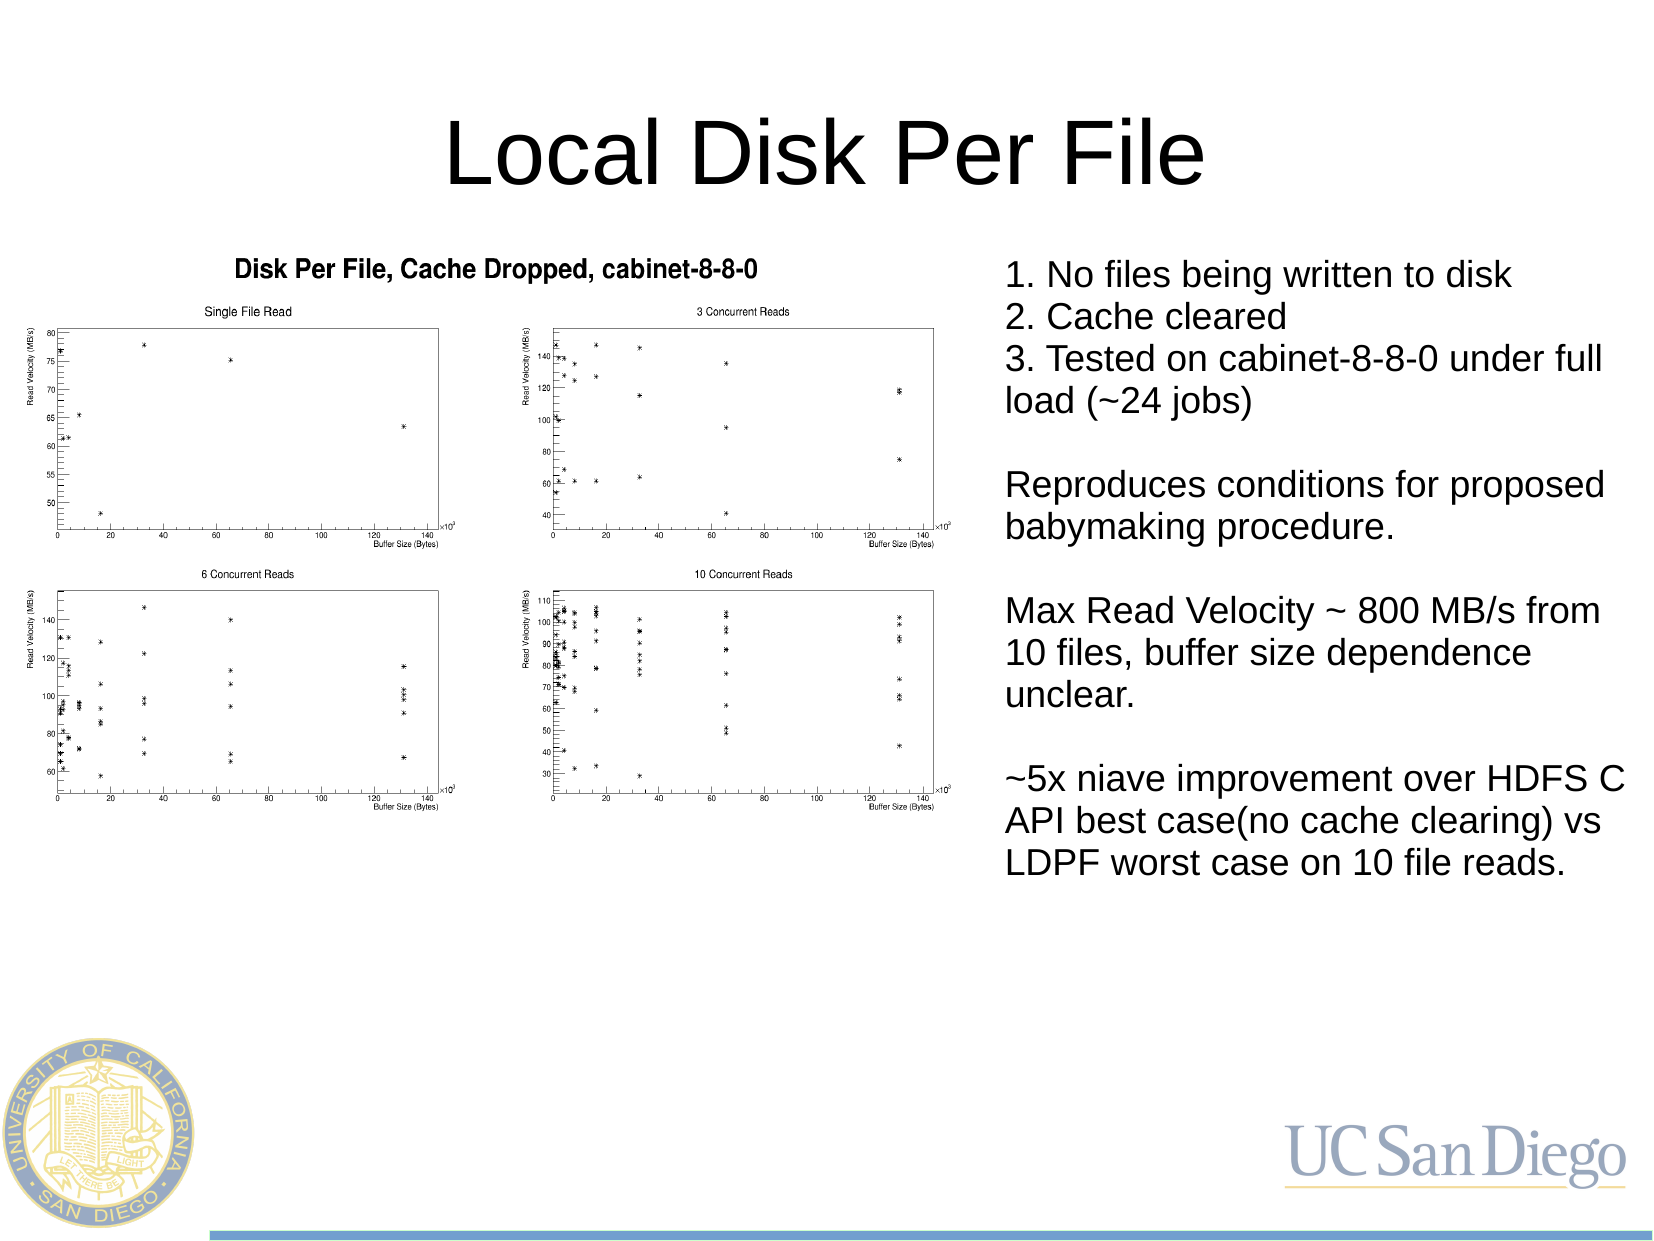

# Local Disk Per File
1. No files being written to disk
2. Cache cleared
3. Tested on cabinet-8-8-0 under full load (~24 jobs)
Reproduces conditions for proposed babymaking procedure.
Max Read Velocity ~ 800 MB/s from 10 files, buffer size dependence unclear.
~5x niave improvement over HDFS C API best case(no cache clearing) vs LDPF worst case on 10 file reads.